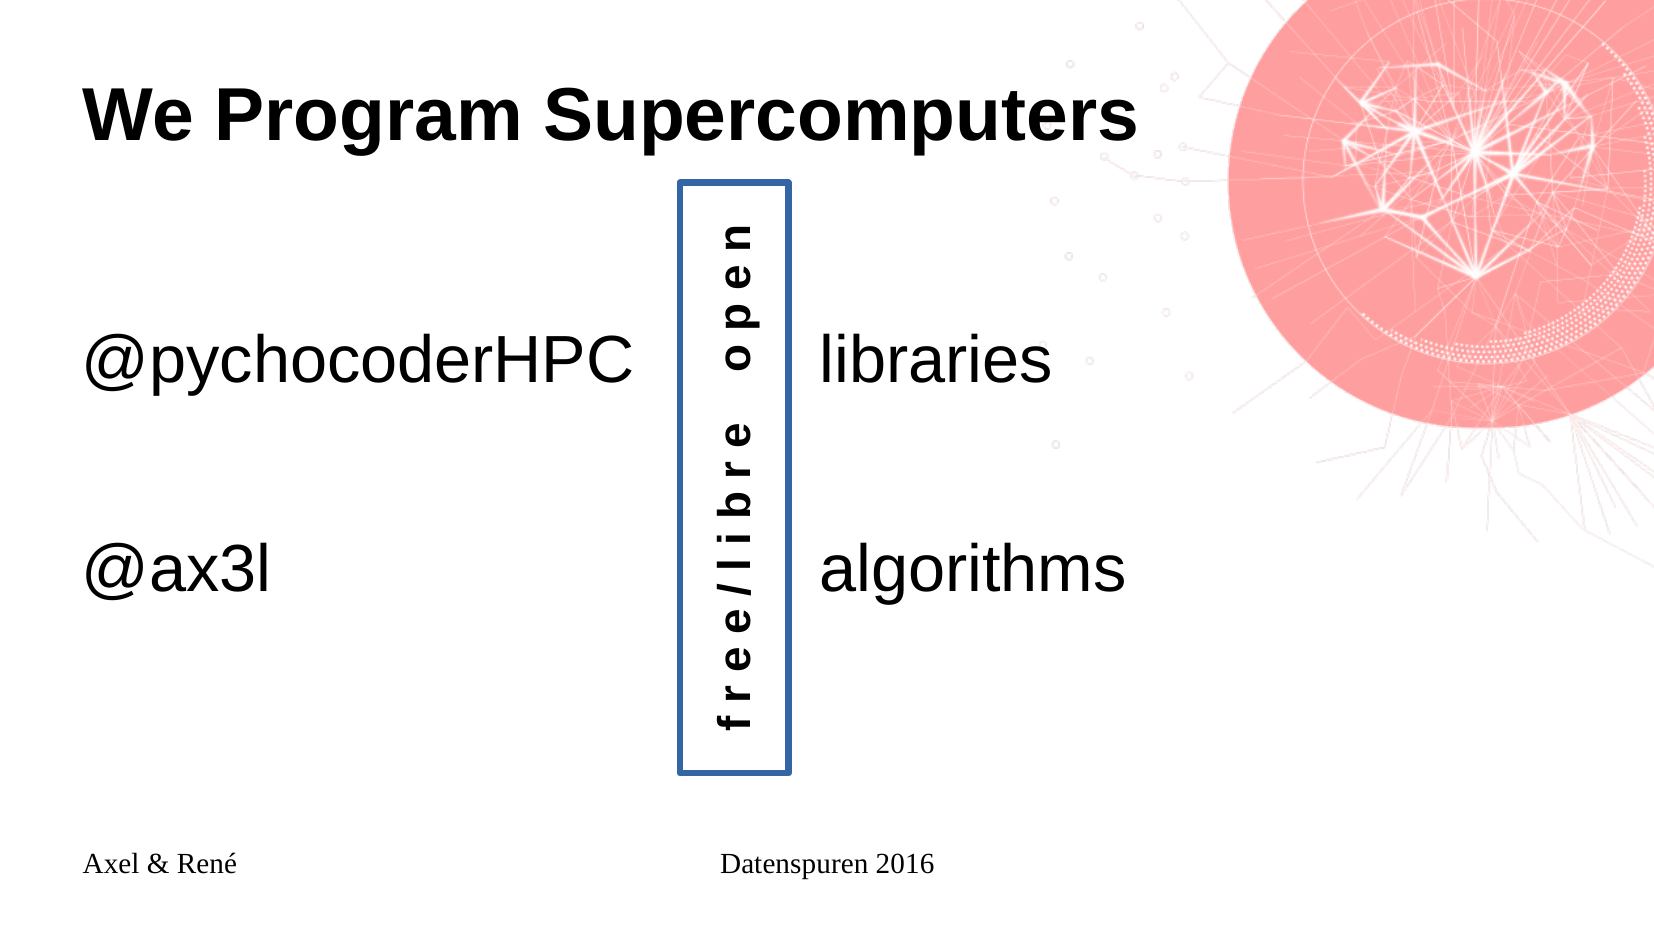

# We Program Supercomputers
@pychocoderHPC			libraries
@ax3l								algorithms
f r e e / l i b r e o p e n